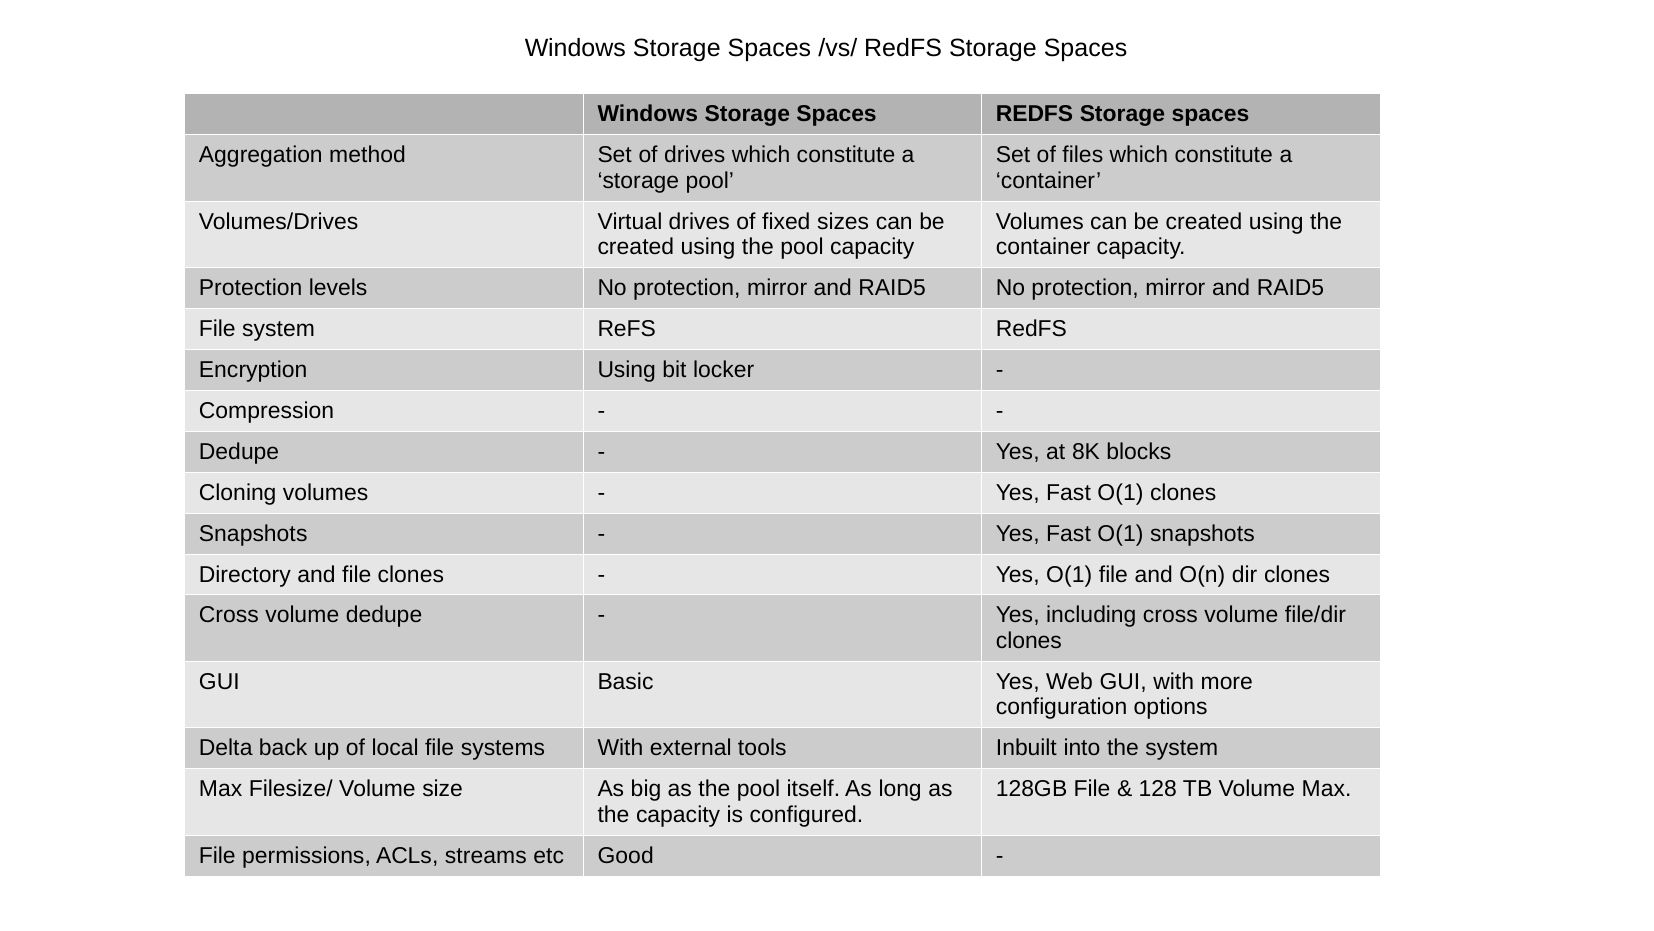

# Windows Storage Spaces /vs/ RedFS Storage Spaces
| | Windows Storage Spaces | REDFS Storage spaces |
| --- | --- | --- |
| Aggregation method | Set of drives which constitute a ‘storage pool’ | Set of files which constitute a ‘container’ |
| Volumes/Drives | Virtual drives of fixed sizes can be created using the pool capacity | Volumes can be created using the container capacity. |
| Protection levels | No protection, mirror and RAID5 | No protection, mirror and RAID5 |
| File system | ReFS | RedFS |
| Encryption | Using bit locker | - |
| Compression | - | - |
| Dedupe | - | Yes, at 8K blocks |
| Cloning volumes | - | Yes, Fast O(1) clones |
| Snapshots | - | Yes, Fast O(1) snapshots |
| Directory and file clones | - | Yes, O(1) file and O(n) dir clones |
| Cross volume dedupe | - | Yes, including cross volume file/dir clones |
| GUI | Basic | Yes, Web GUI, with more configuration options |
| Delta back up of local file systems | With external tools | Inbuilt into the system |
| Max Filesize/ Volume size | As big as the pool itself. As long as the capacity is configured. | 128GB File & 128 TB Volume Max. |
| File permissions, ACLs, streams etc | Good | - |